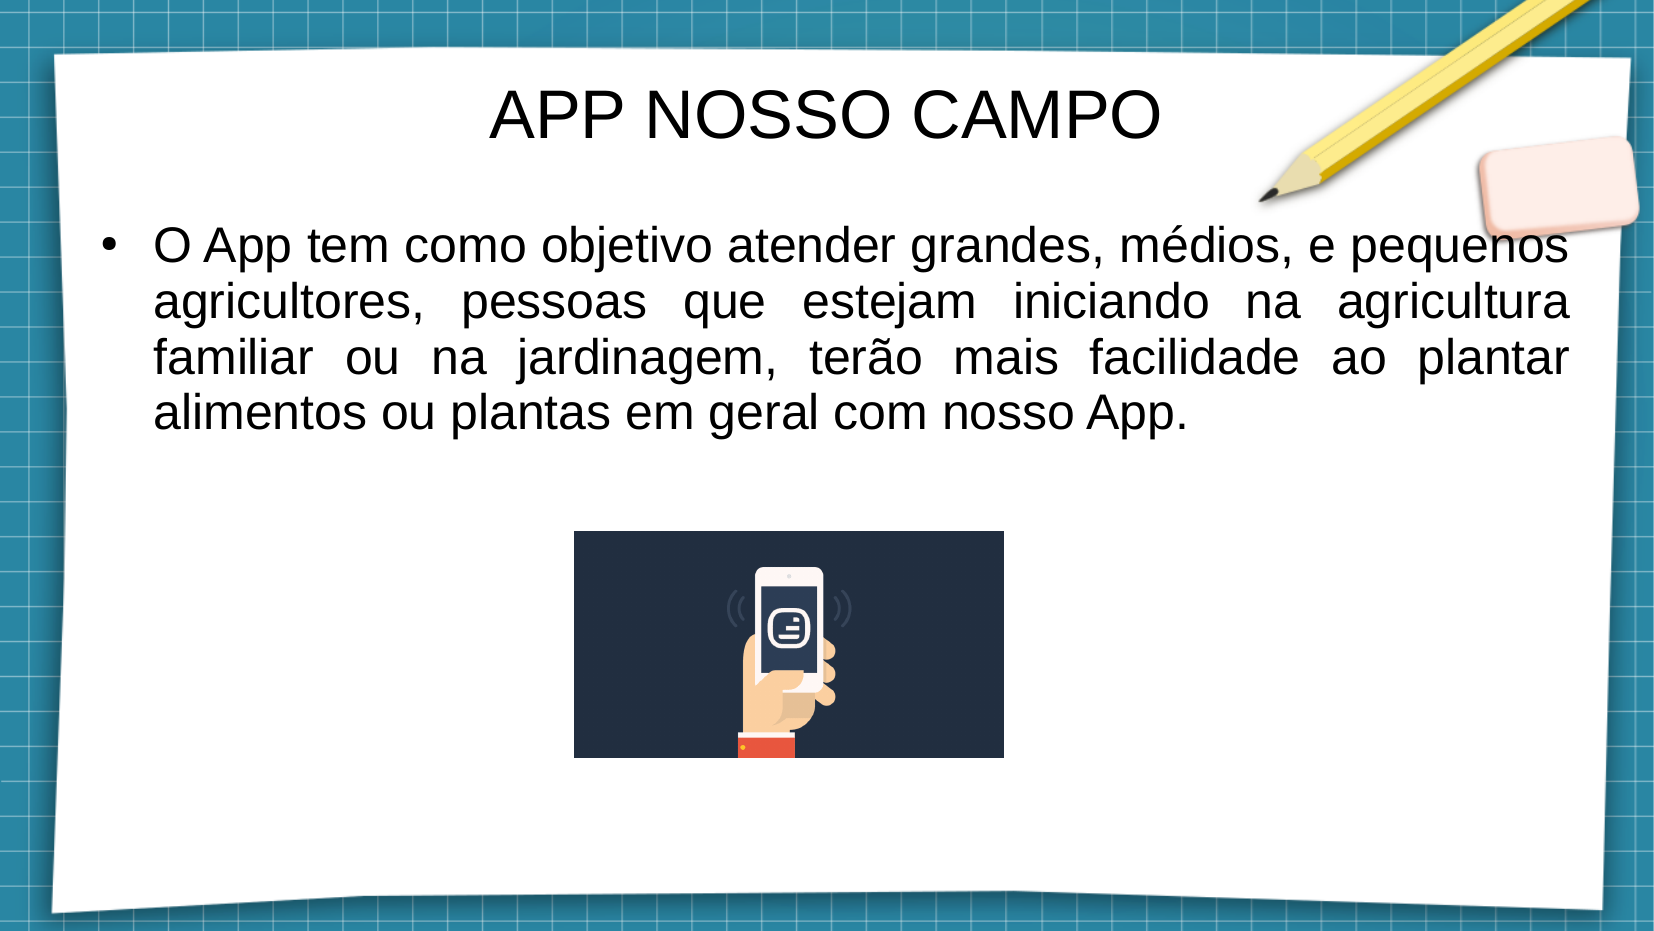

# APP NOSSO CAMPO
O App tem como objetivo atender grandes, médios, e pequenos agricultores, pessoas que estejam iniciando na agricultura familiar ou na jardinagem, terão mais facilidade ao plantar alimentos ou plantas em geral com nosso App.